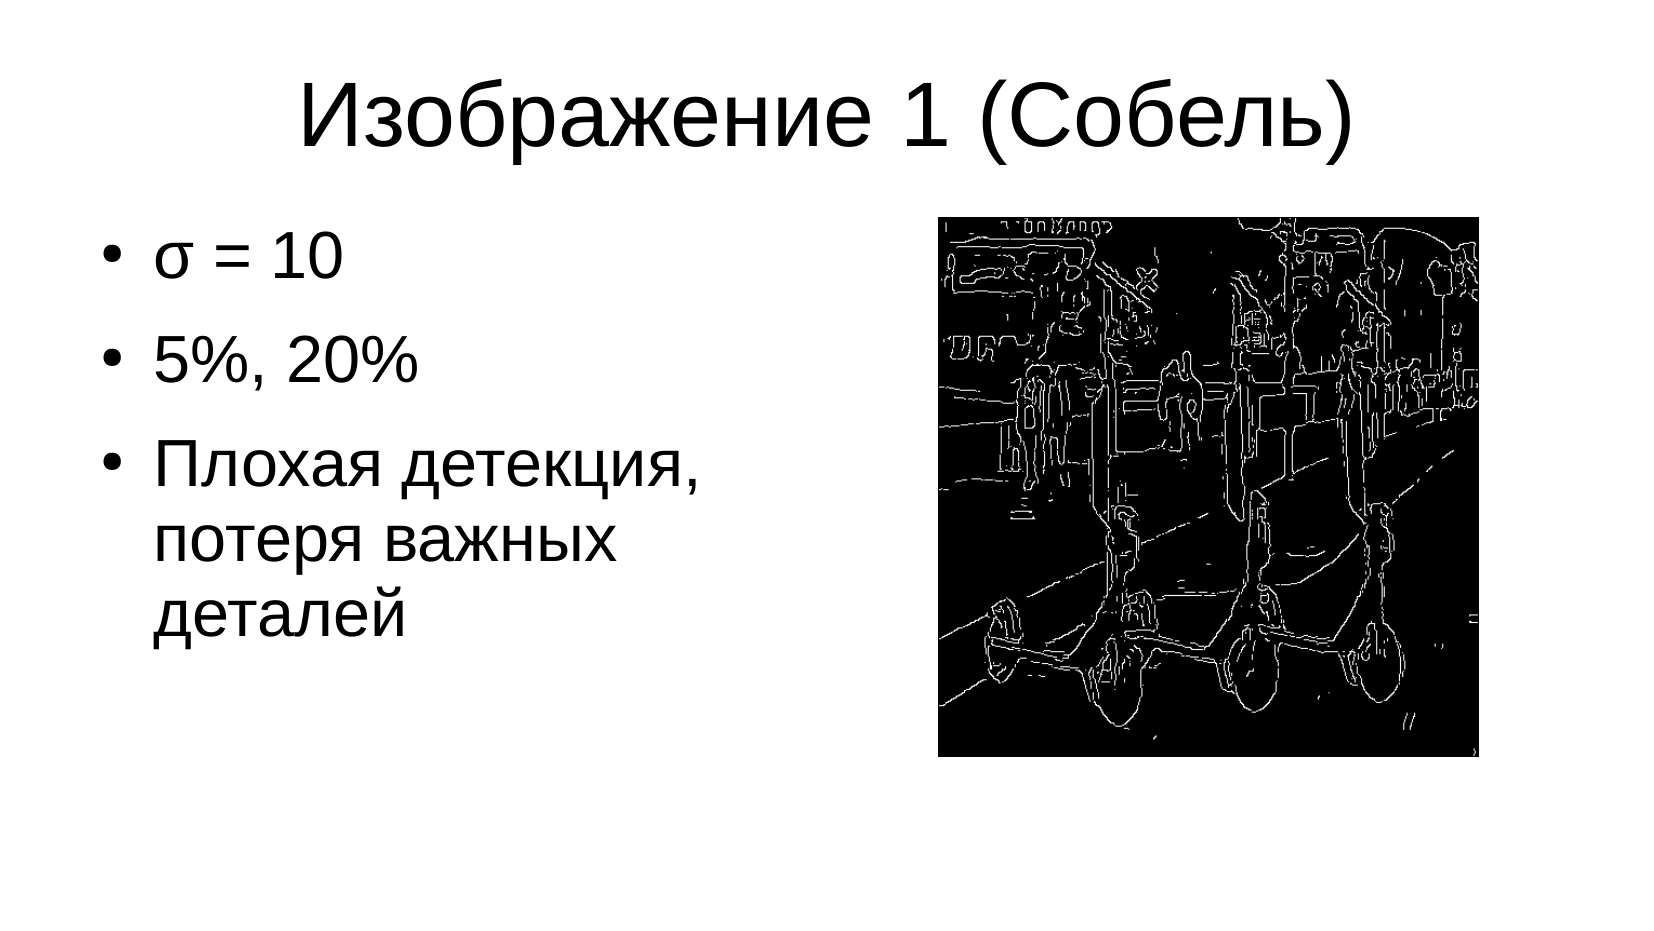

# Изображение 1 (Собель)
σ = 10
5%, 20%
Плохая детекция, потеря важных деталей